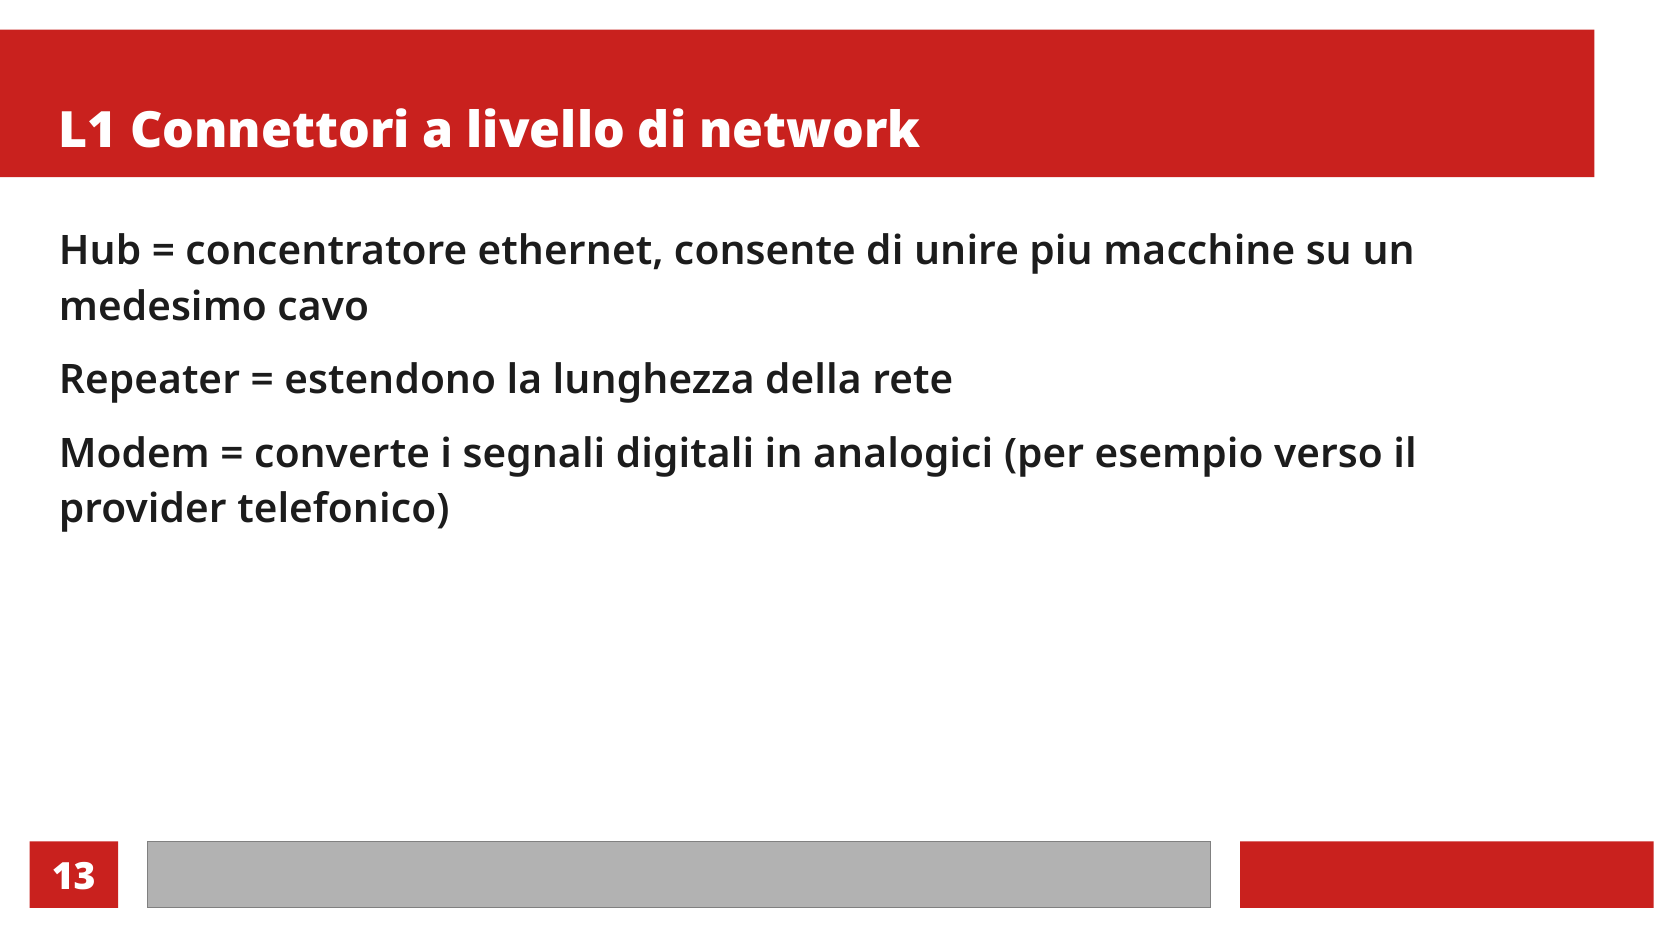

# L1 Connettori a livello di network
Hub = concentratore ethernet, consente di unire piu macchine su un medesimo cavo
Repeater = estendono la lunghezza della rete
Modem = converte i segnali digitali in analogici (per esempio verso il provider telefonico)
13